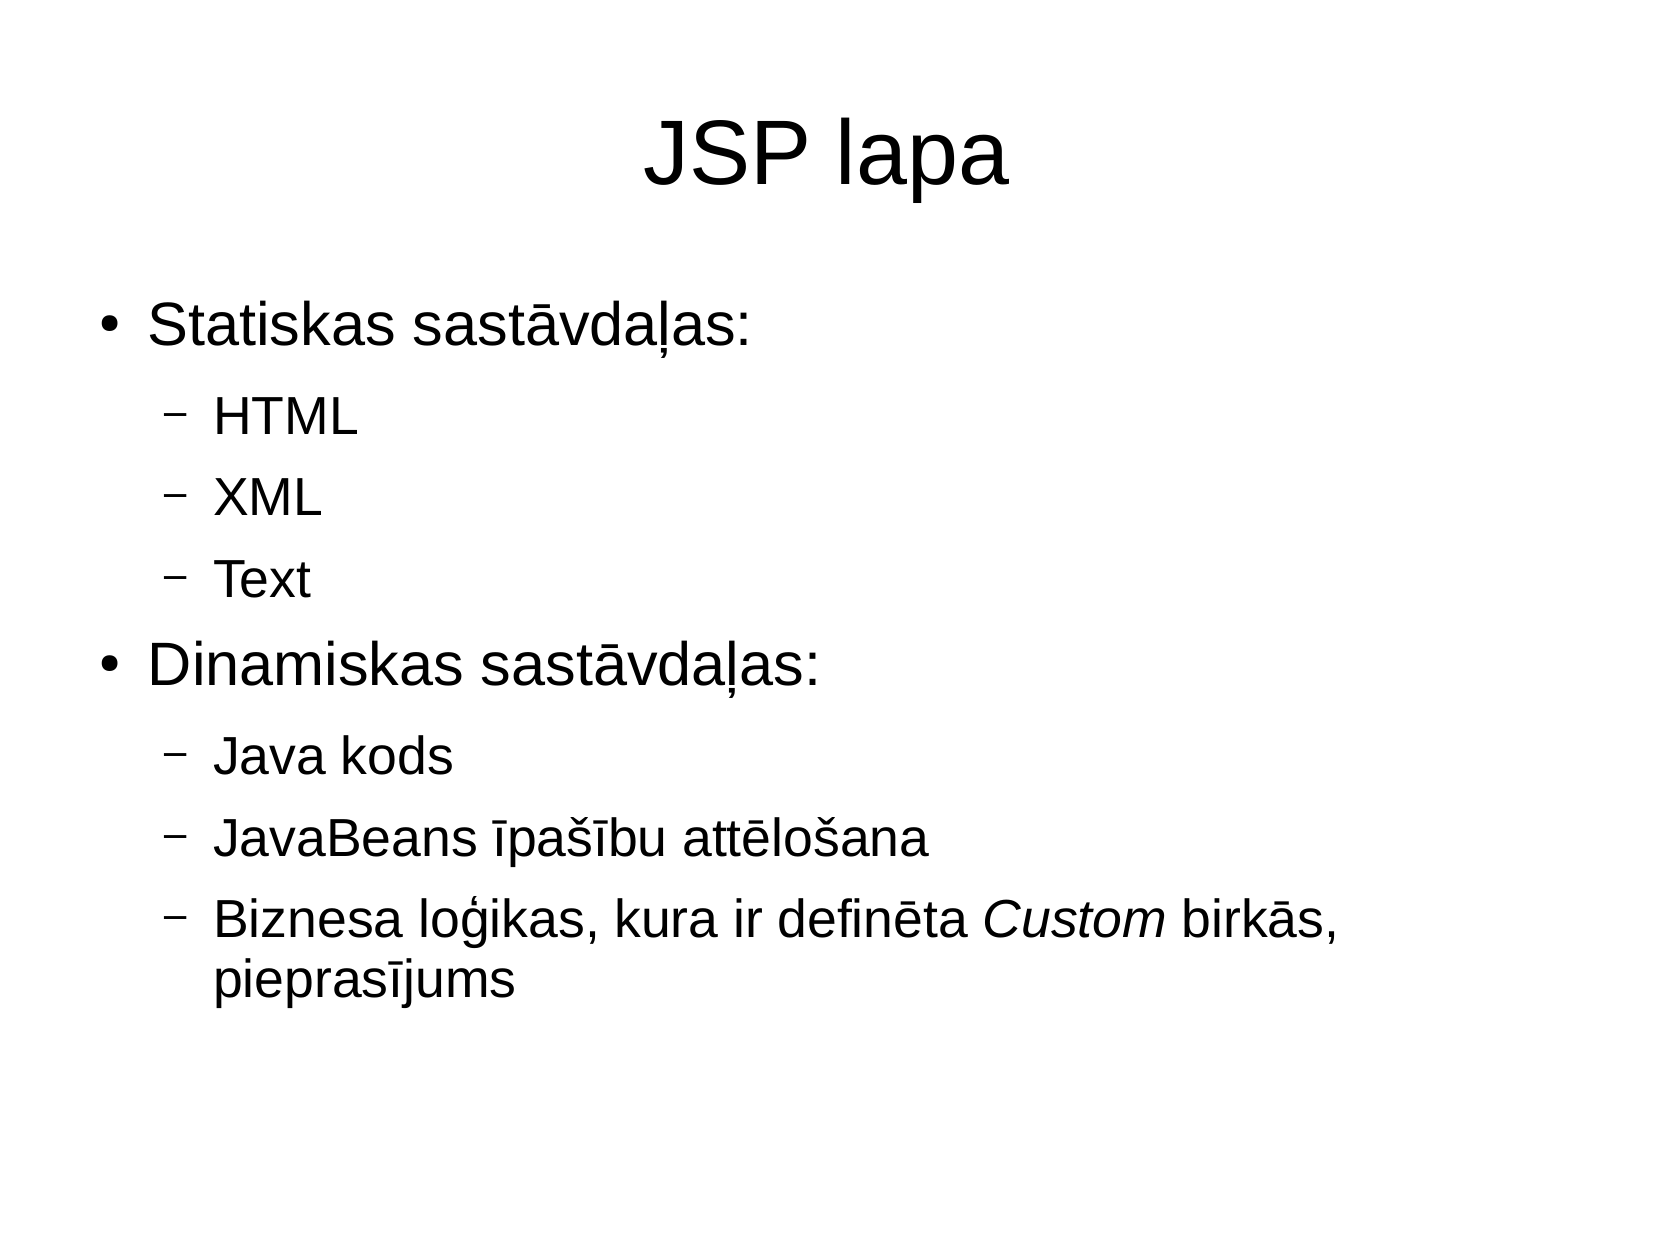

# JSP lapa
Statiskas sastāvdaļas:
HTML
XML
Text
Dinamiskas sastāvdaļas:
Java kods
JavaBeans īpašību attēlošana
Biznesa loģikas, kura ir definēta Custom birkās, pieprasījums